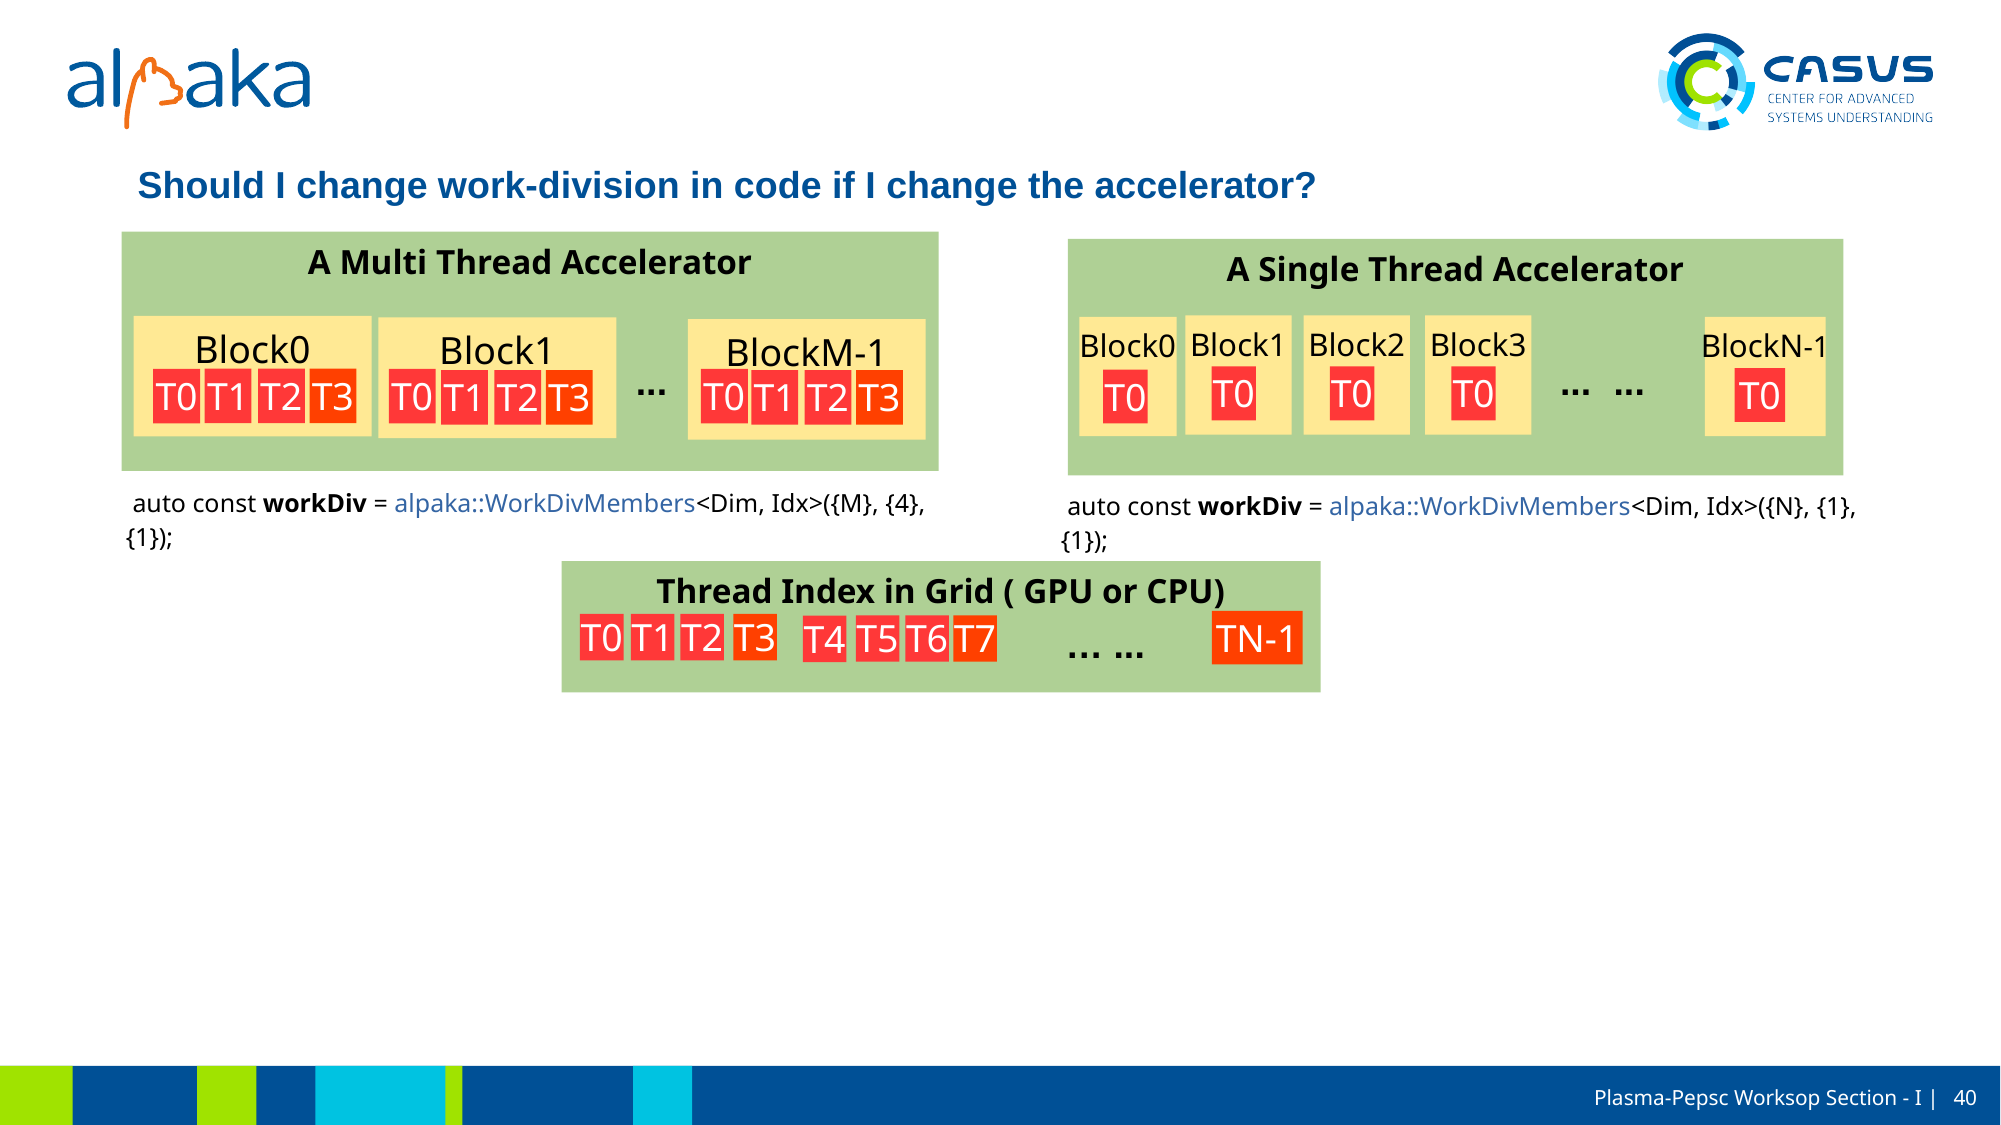

Should I change work-division in code if I change the accelerator?
A Multi Thread Accelerator
Block0
Block1
BlockM-1
...
...
T1
T2
T3
T0
T0
T0
T1
T2
T3
T1
T2
T3
A Single Thread Accelerator
Block1
Block2
Block3
Block0
BlockN-1
T0
...
...
T0
T0
T0
T0
 auto const workDiv = alpaka::WorkDivMembers<Dim, Idx>({M}, {4}, {1});
 auto const workDiv = alpaka::WorkDivMembers<Dim, Idx>({N}, {1}, {1});
Thread Index in Grid ( GPU or CPU)
TN-1
T0
T1
T2
T3
T5
T6
T7
T4
… ...
Plasma-Pepsc Worksop Section - I
40